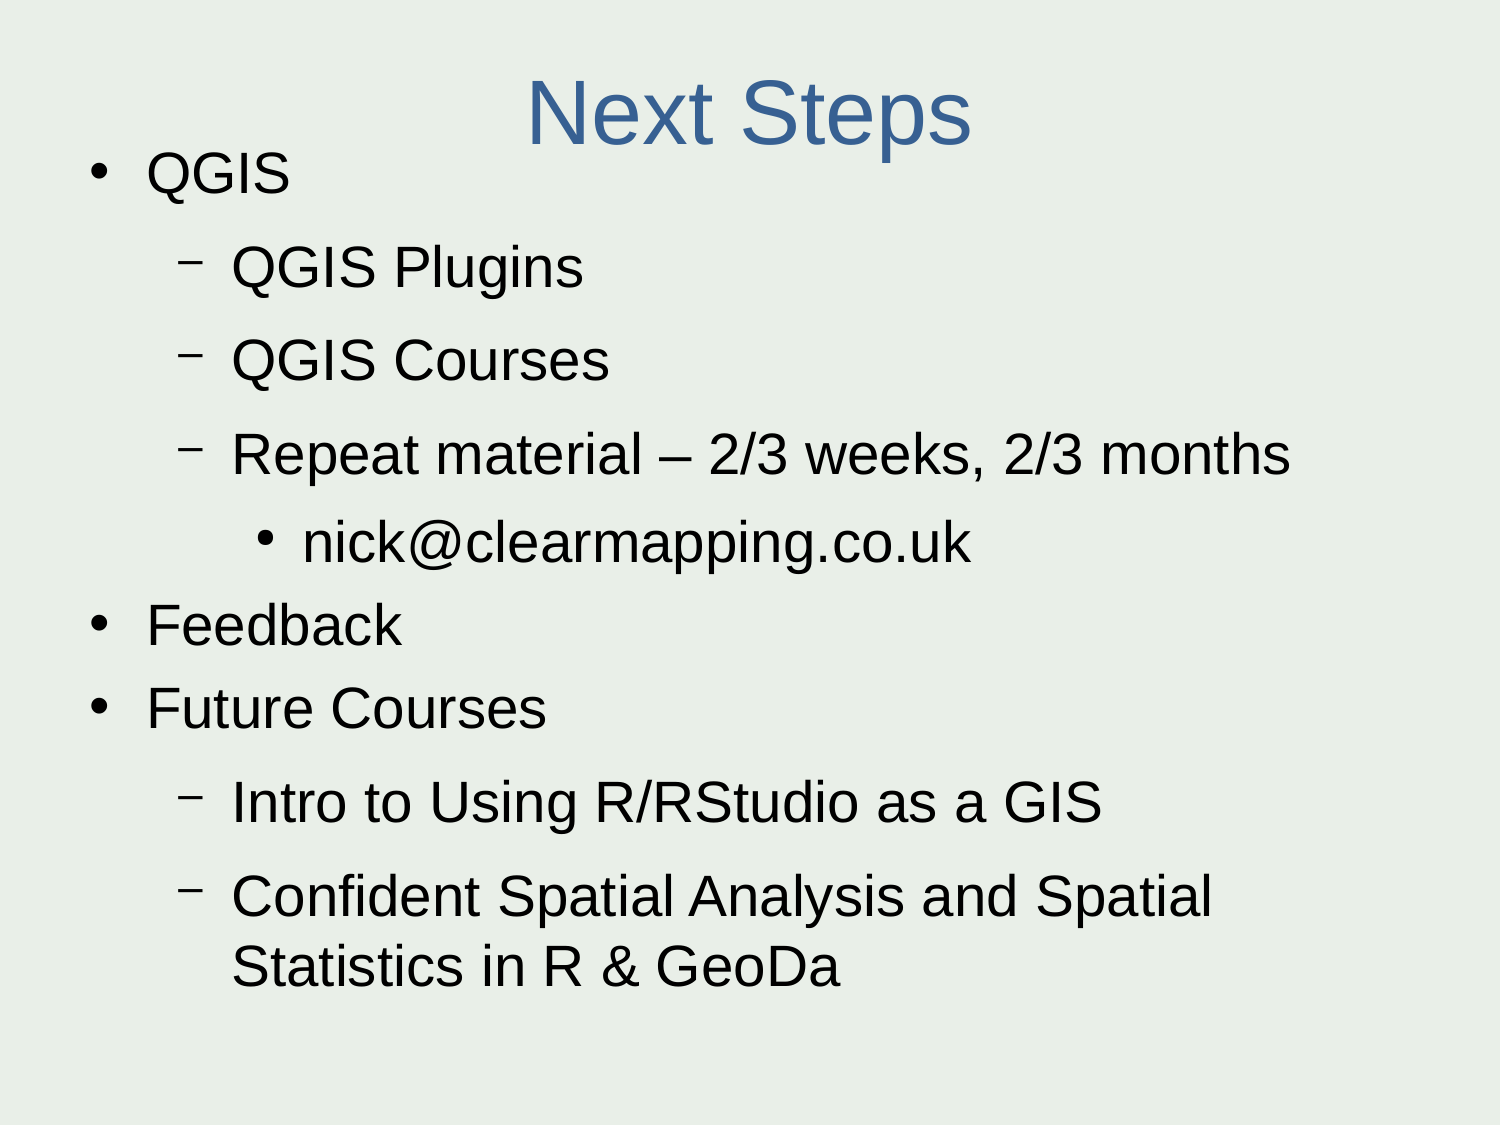

# Next Steps
QGIS
QGIS Plugins
QGIS Courses
Repeat material – 2/3 weeks, 2/3 months
nick@clearmapping.co.uk
Feedback
Future Courses
Intro to Using R/RStudio as a GIS
Confident Spatial Analysis and Spatial Statistics in R & GeoDa